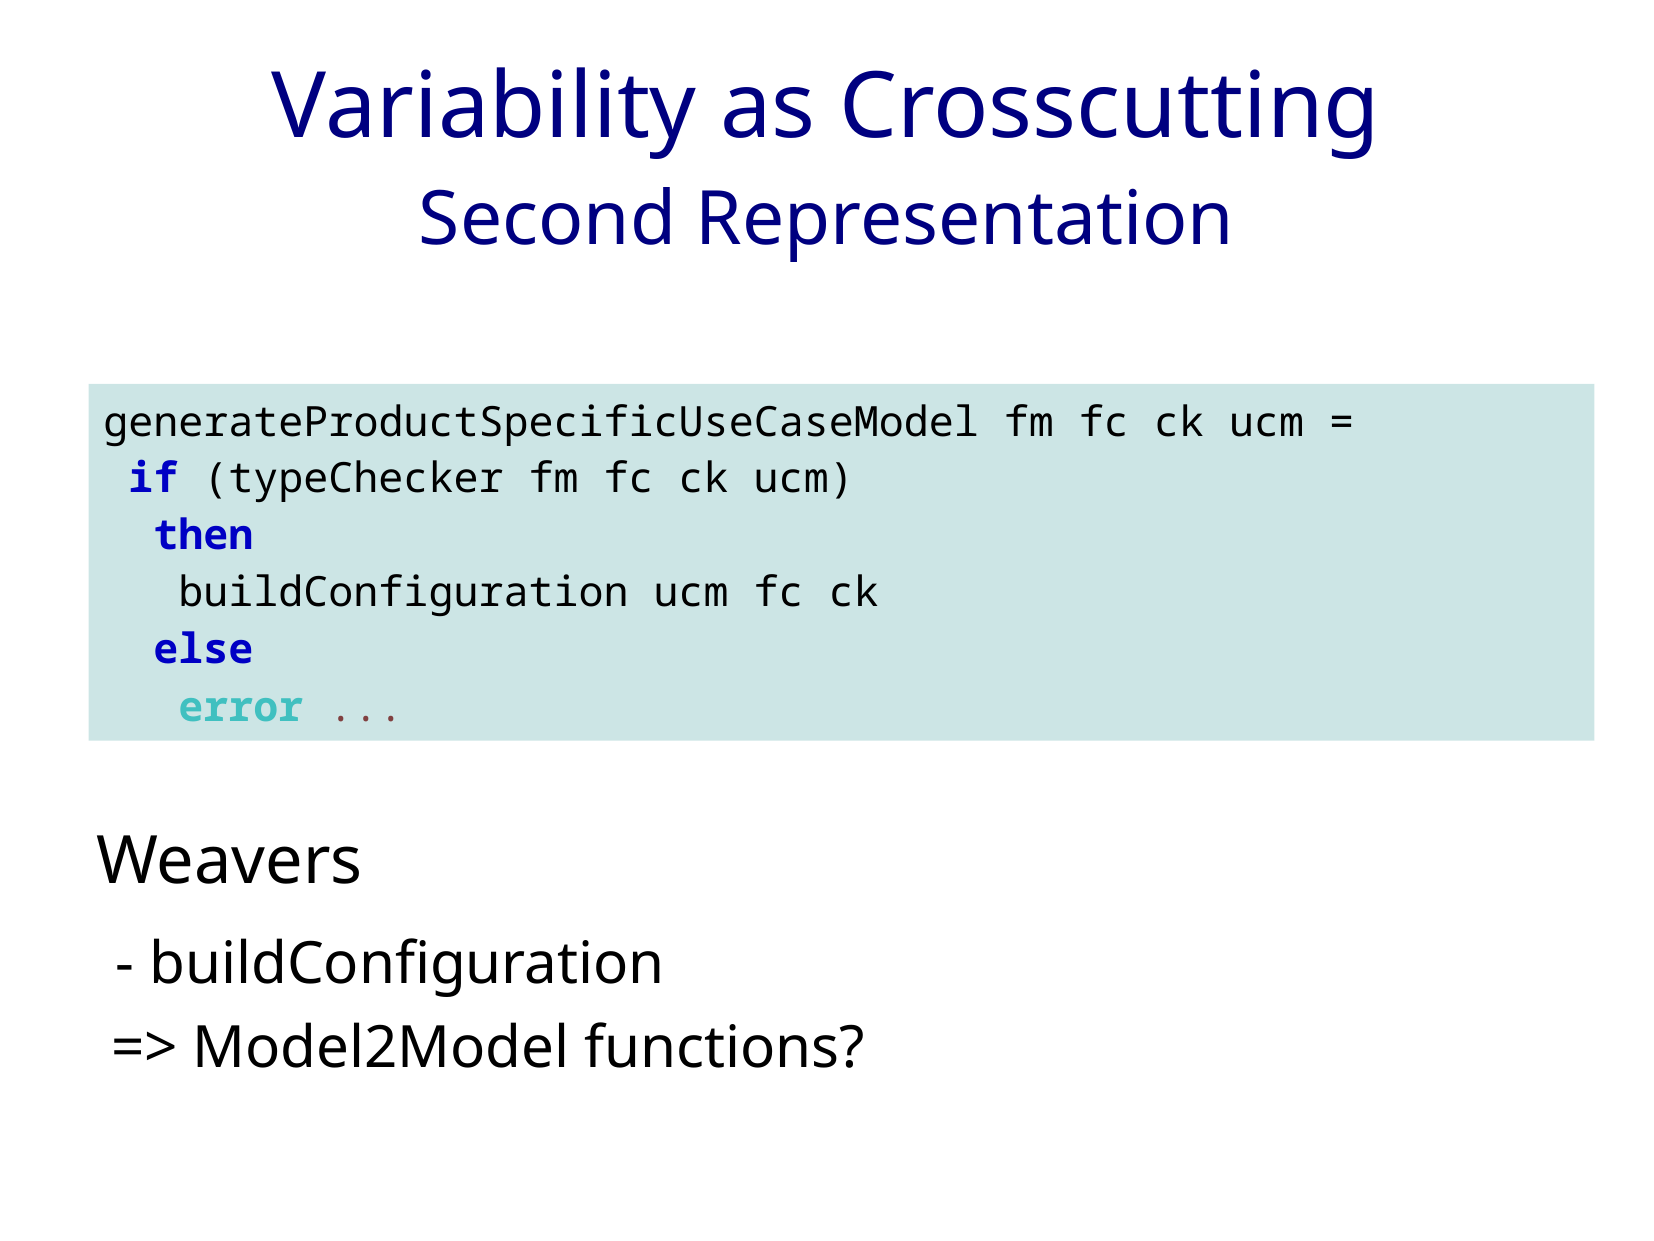

# Variability as Crosscutting Second Representation
generateProductSpecificUseCaseModel fm fc ck ucm =
 if (typeChecker fm fc ck ucm)
 then
 buildConfiguration ucm fc ck
 else
 error ...
Weavers
 - buildConfiguration
 => Model2Model functions?